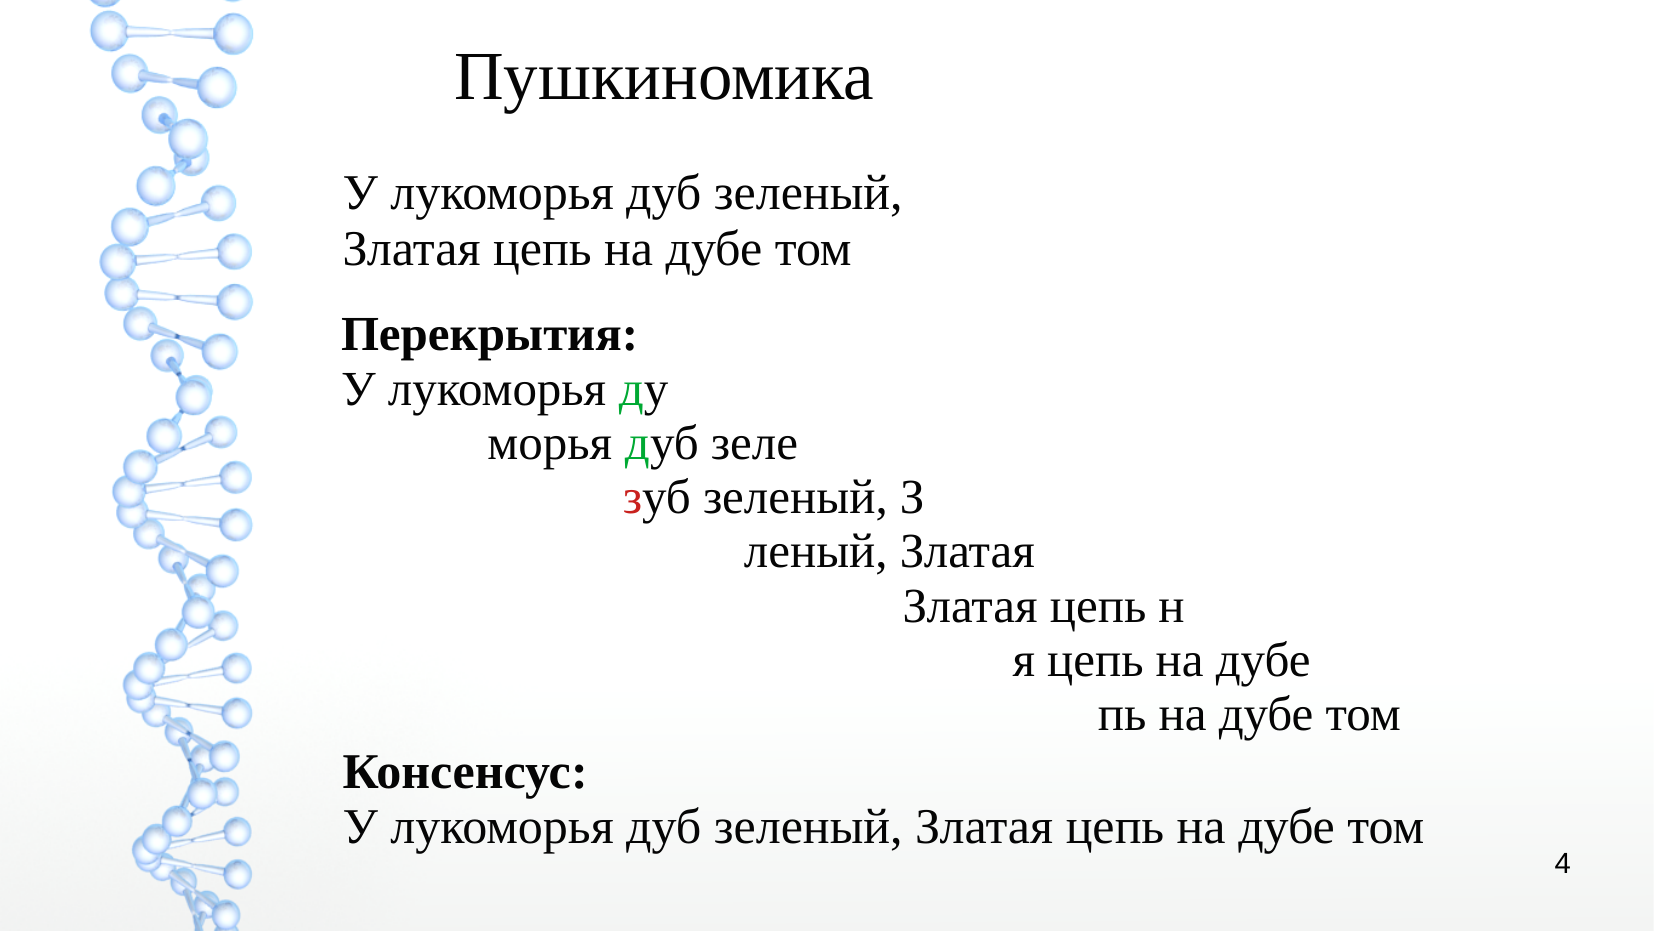

# Пушкиномика
У лукоморья дуб зеленый,
Златая цепь на дубе том
Перекрытия:
У лукоморья ду
 морья дуб зеле
 зуб зеленый, З
 леный, Златая
 Златая цепь н
 я цепь на дубе
 пь на дубе том
Консенсус:
У лукоморья дуб зеленый, Златая цепь на дубе том
4